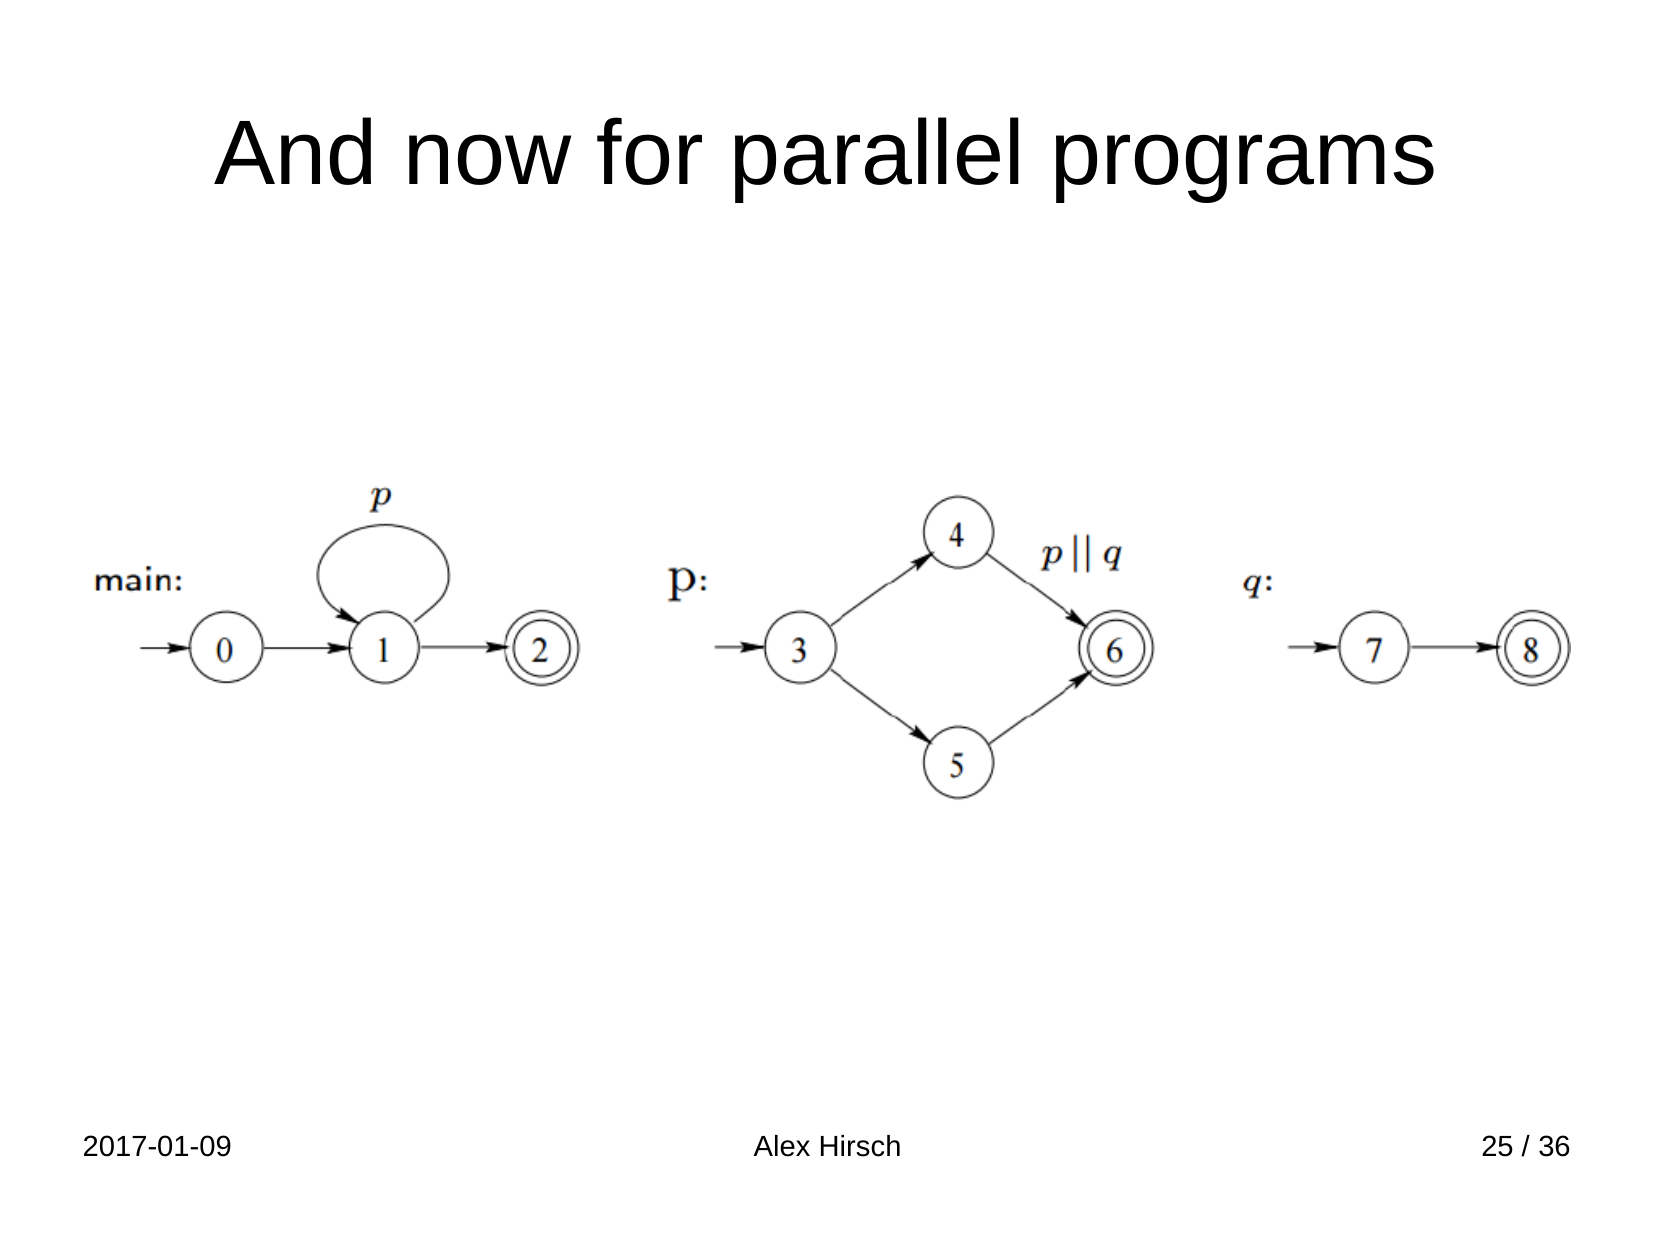

# And now for parallel programs
2017-01-09
Alex Hirsch
25